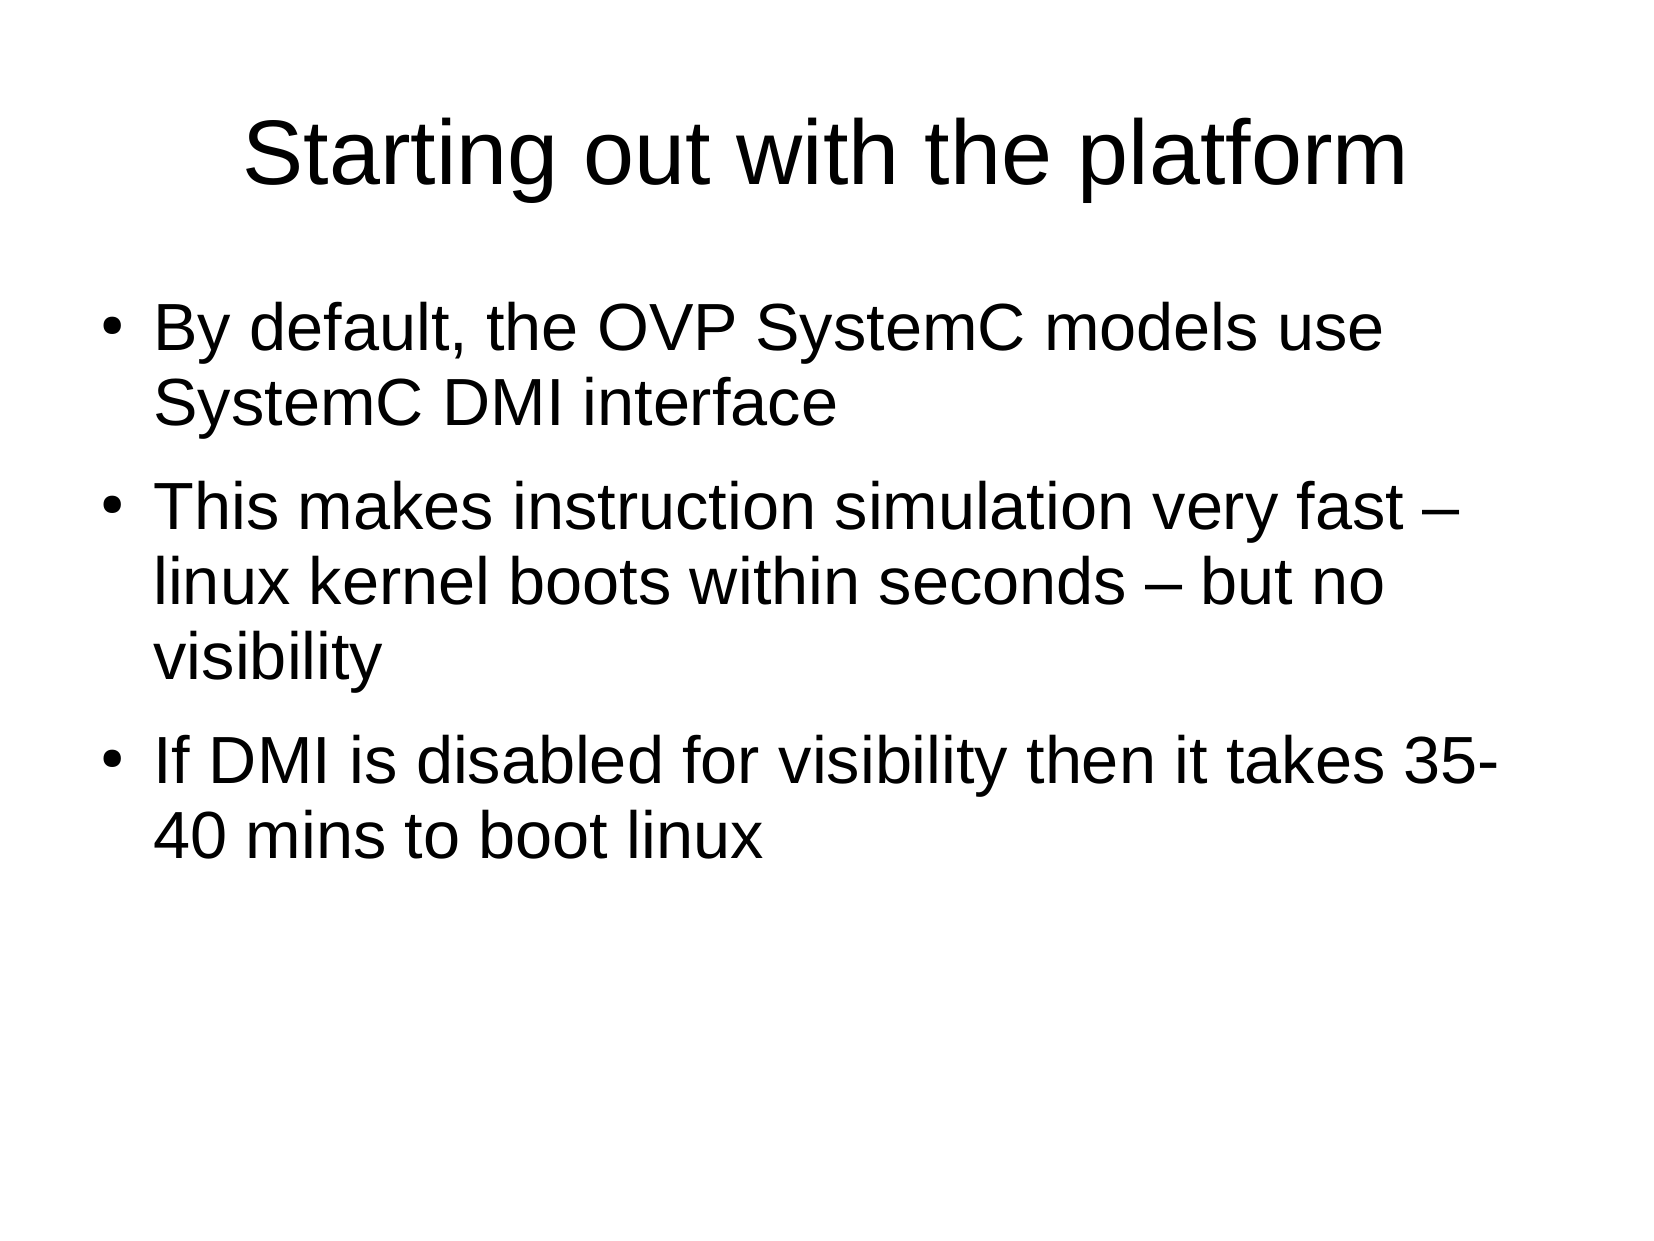

# Starting out with the platform
By default, the OVP SystemC models use SystemC DMI interface
This makes instruction simulation very fast – linux kernel boots within seconds – but no visibility
If DMI is disabled for visibility then it takes 35-40 mins to boot linux